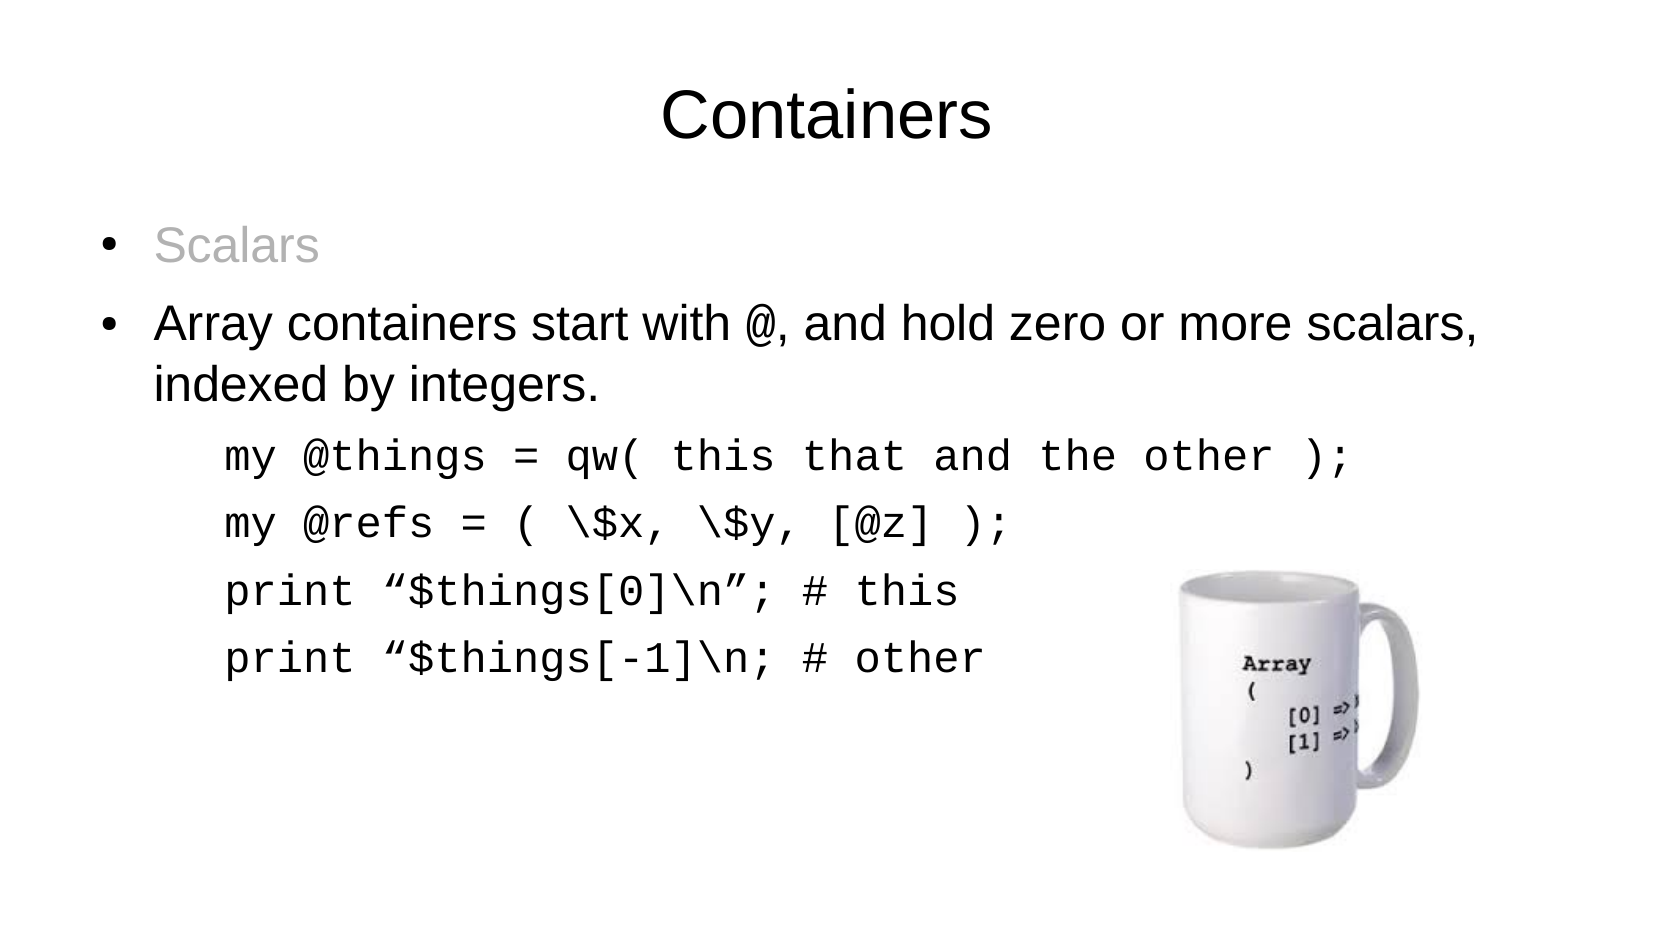

# Containers
Scalars
Array containers start with @, and hold zero or more scalars, indexed by integers.
my @things = qw( this that and the other );
my @refs = ( \$x, \$y, [@z] );
print “$things[0]\n”; # this
print “$things[-1]\n; # other